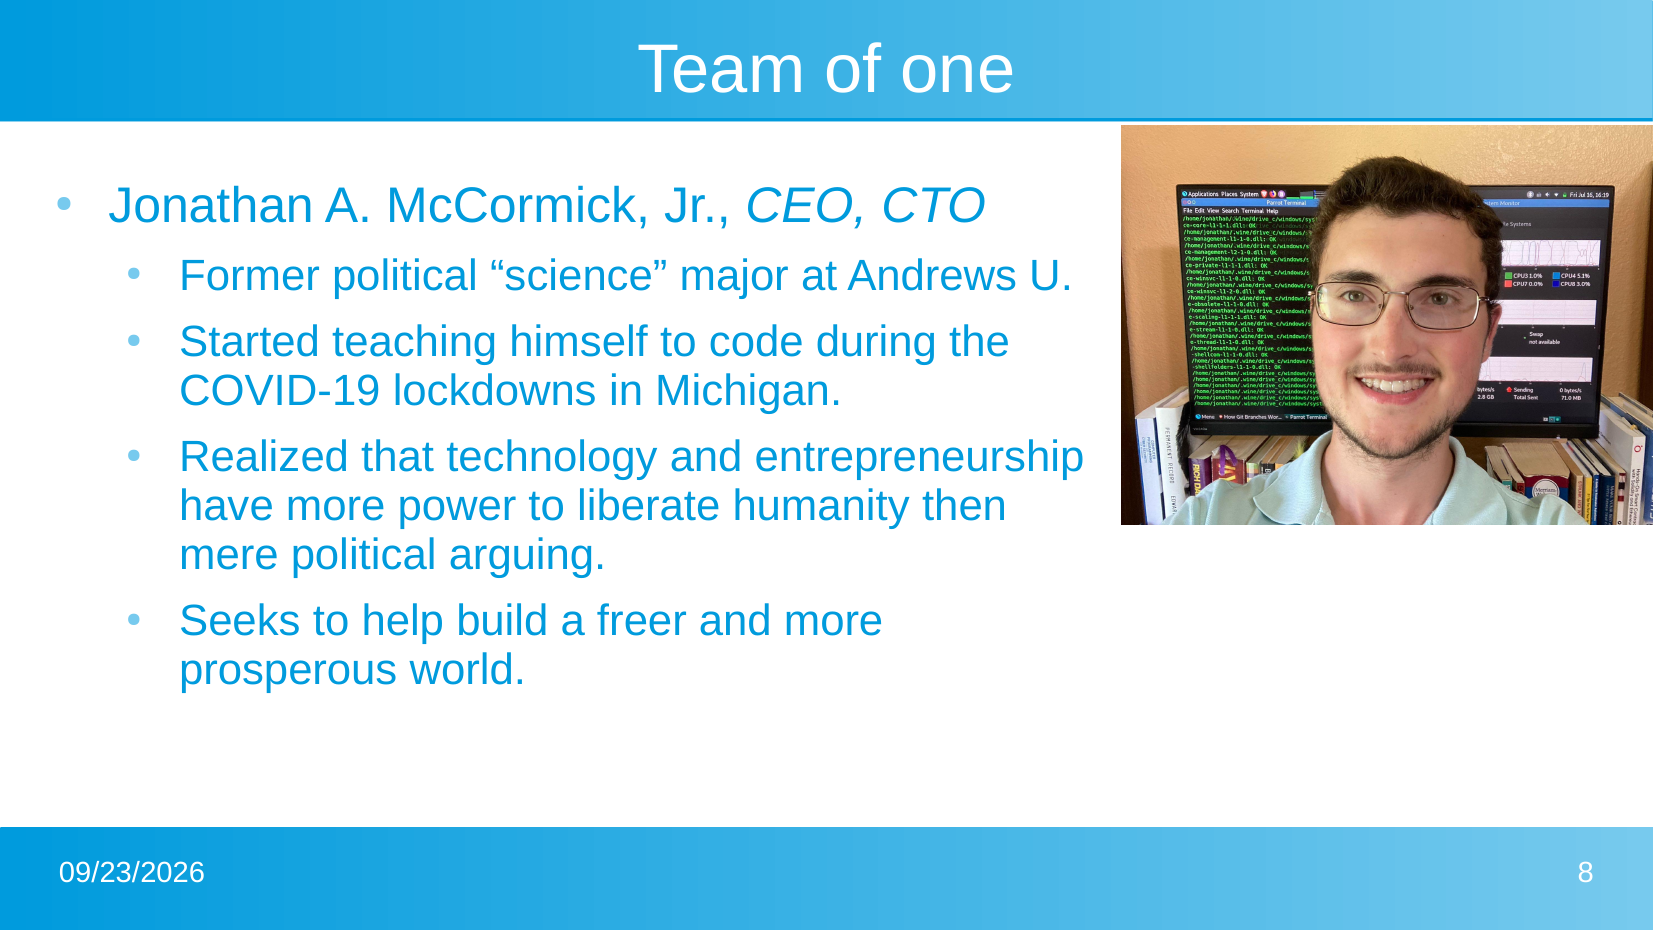

# Team of one
Jonathan A. McCormick, Jr., CEO, CTO
Former political “science” major at Andrews U.
Started teaching himself to code during the COVID-19 lockdowns in Michigan.
Realized that technology and entrepreneurship have more power to liberate humanity then mere political arguing.
Seeks to help build a freer and more prosperous world.
8